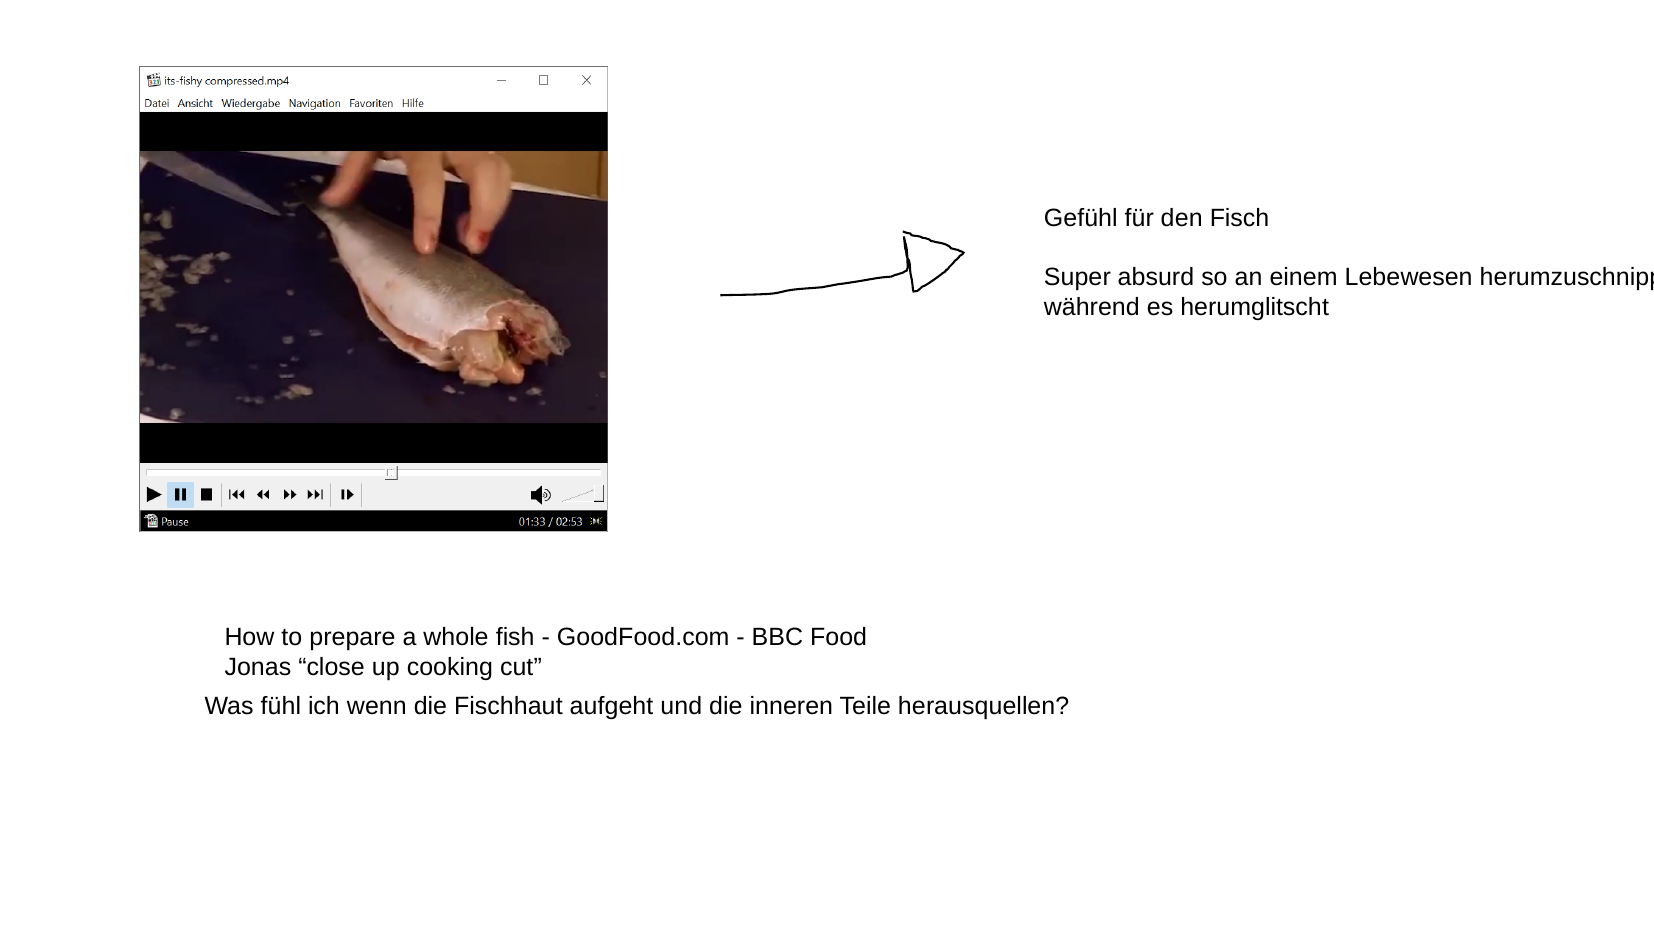

Gefühl für den Fisch
Super absurd so an einem Lebewesen herumzuschnippeln,
während es herumglitscht
How to prepare a whole fish - GoodFood.com - BBC Food
Jonas “close up cooking cut”
Was fühl ich wenn die Fischhaut aufgeht und die inneren Teile herausquellen?